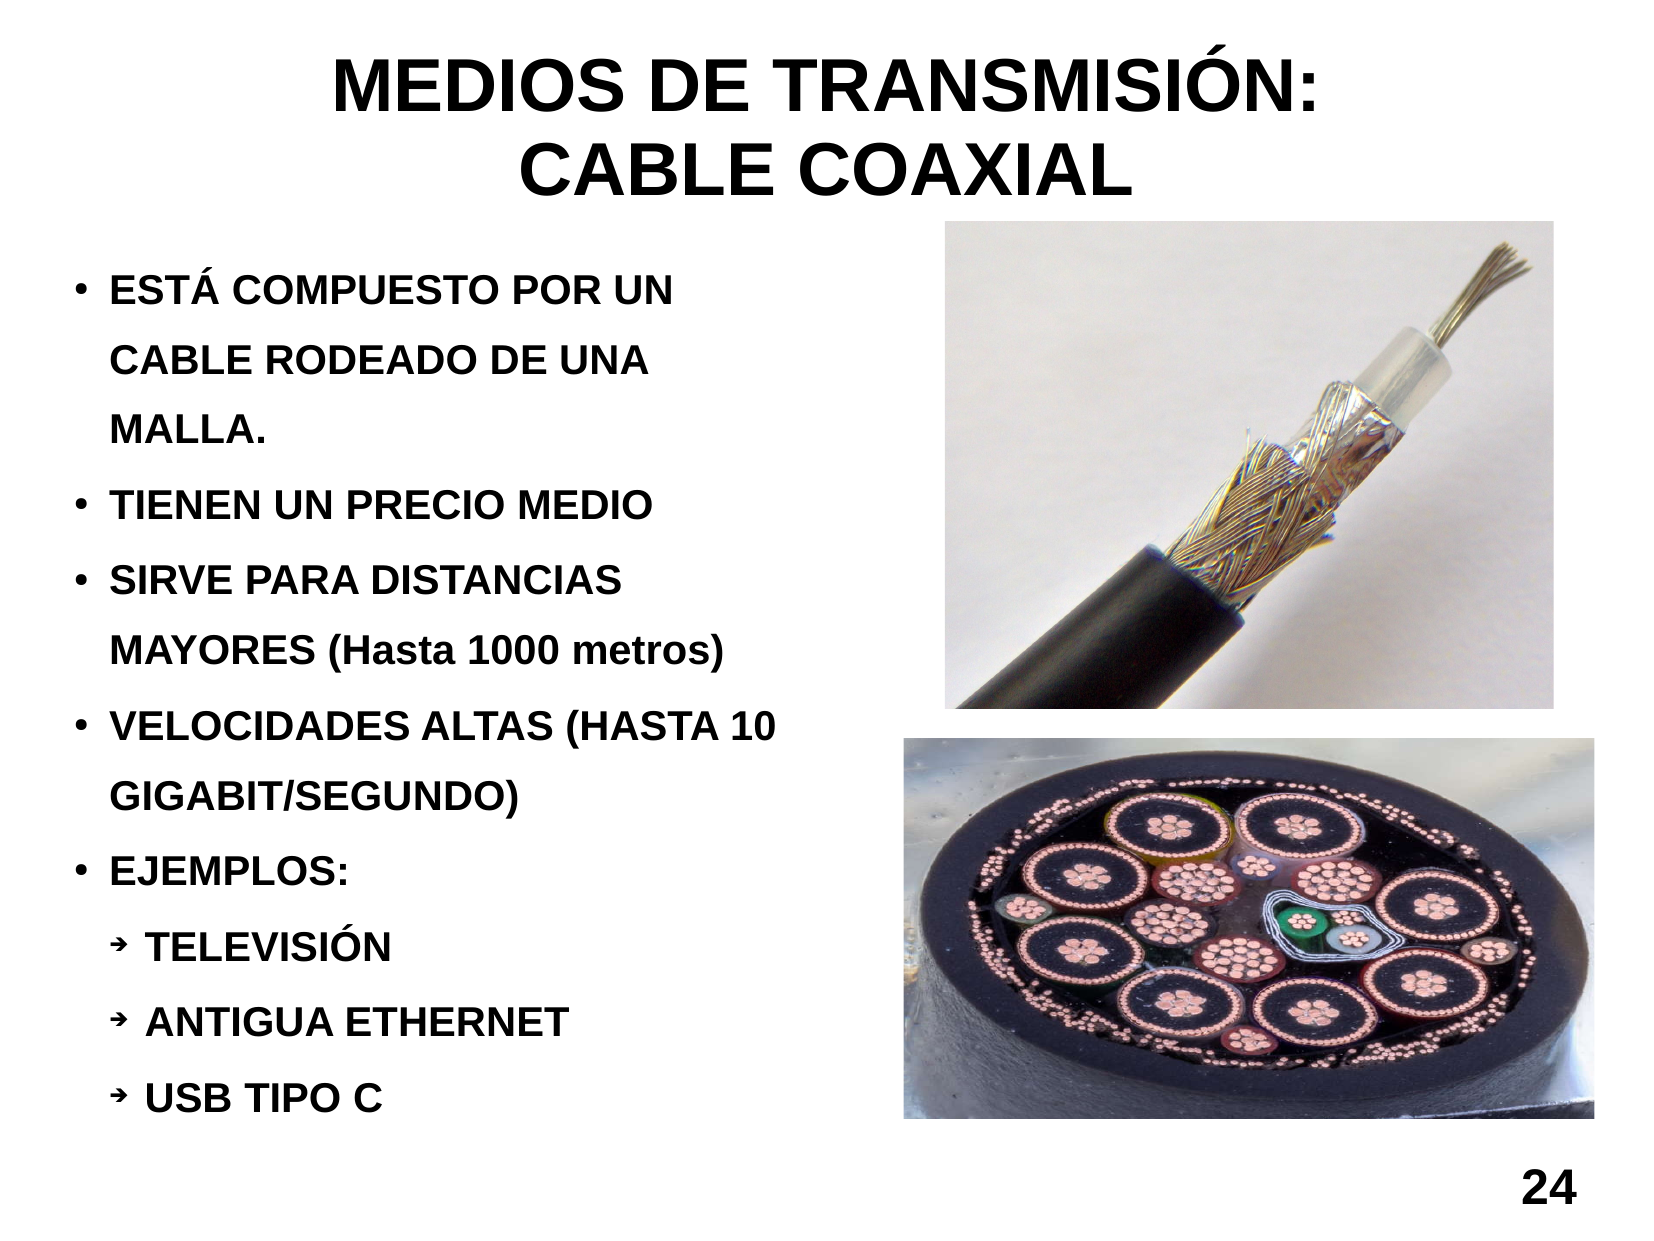

# MEDIOS DE TRANSMISIÓN: CABLE COAXIAL
ESTÁ COMPUESTO POR UN CABLE RODEADO DE UNA MALLA.
TIENEN UN PRECIO MEDIO
SIRVE PARA DISTANCIAS MAYORES (Hasta 1000 metros)
VELOCIDADES ALTAS (HASTA 10 GIGABIT/SEGUNDO)
EJEMPLOS:
TELEVISIÓN
ANTIGUA ETHERNET
USB TIPO C